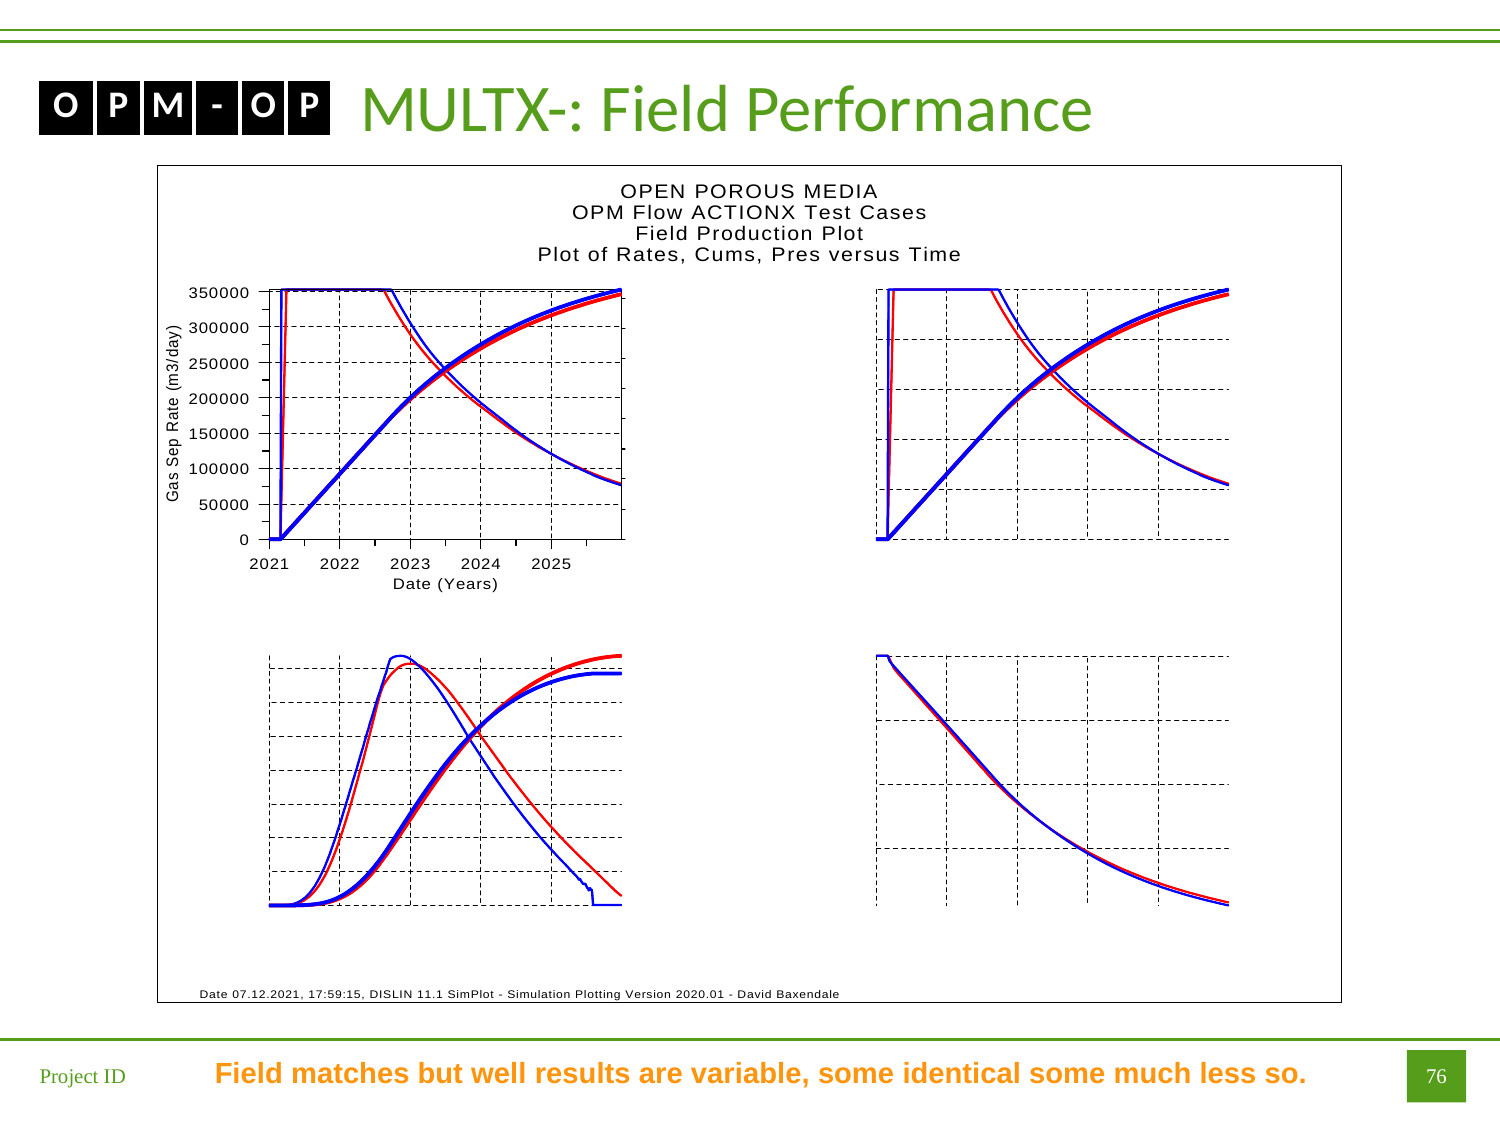

# MULTX-: Field Performance
Project ID
76
 Field matches but well results are variable, some identical some much less so.